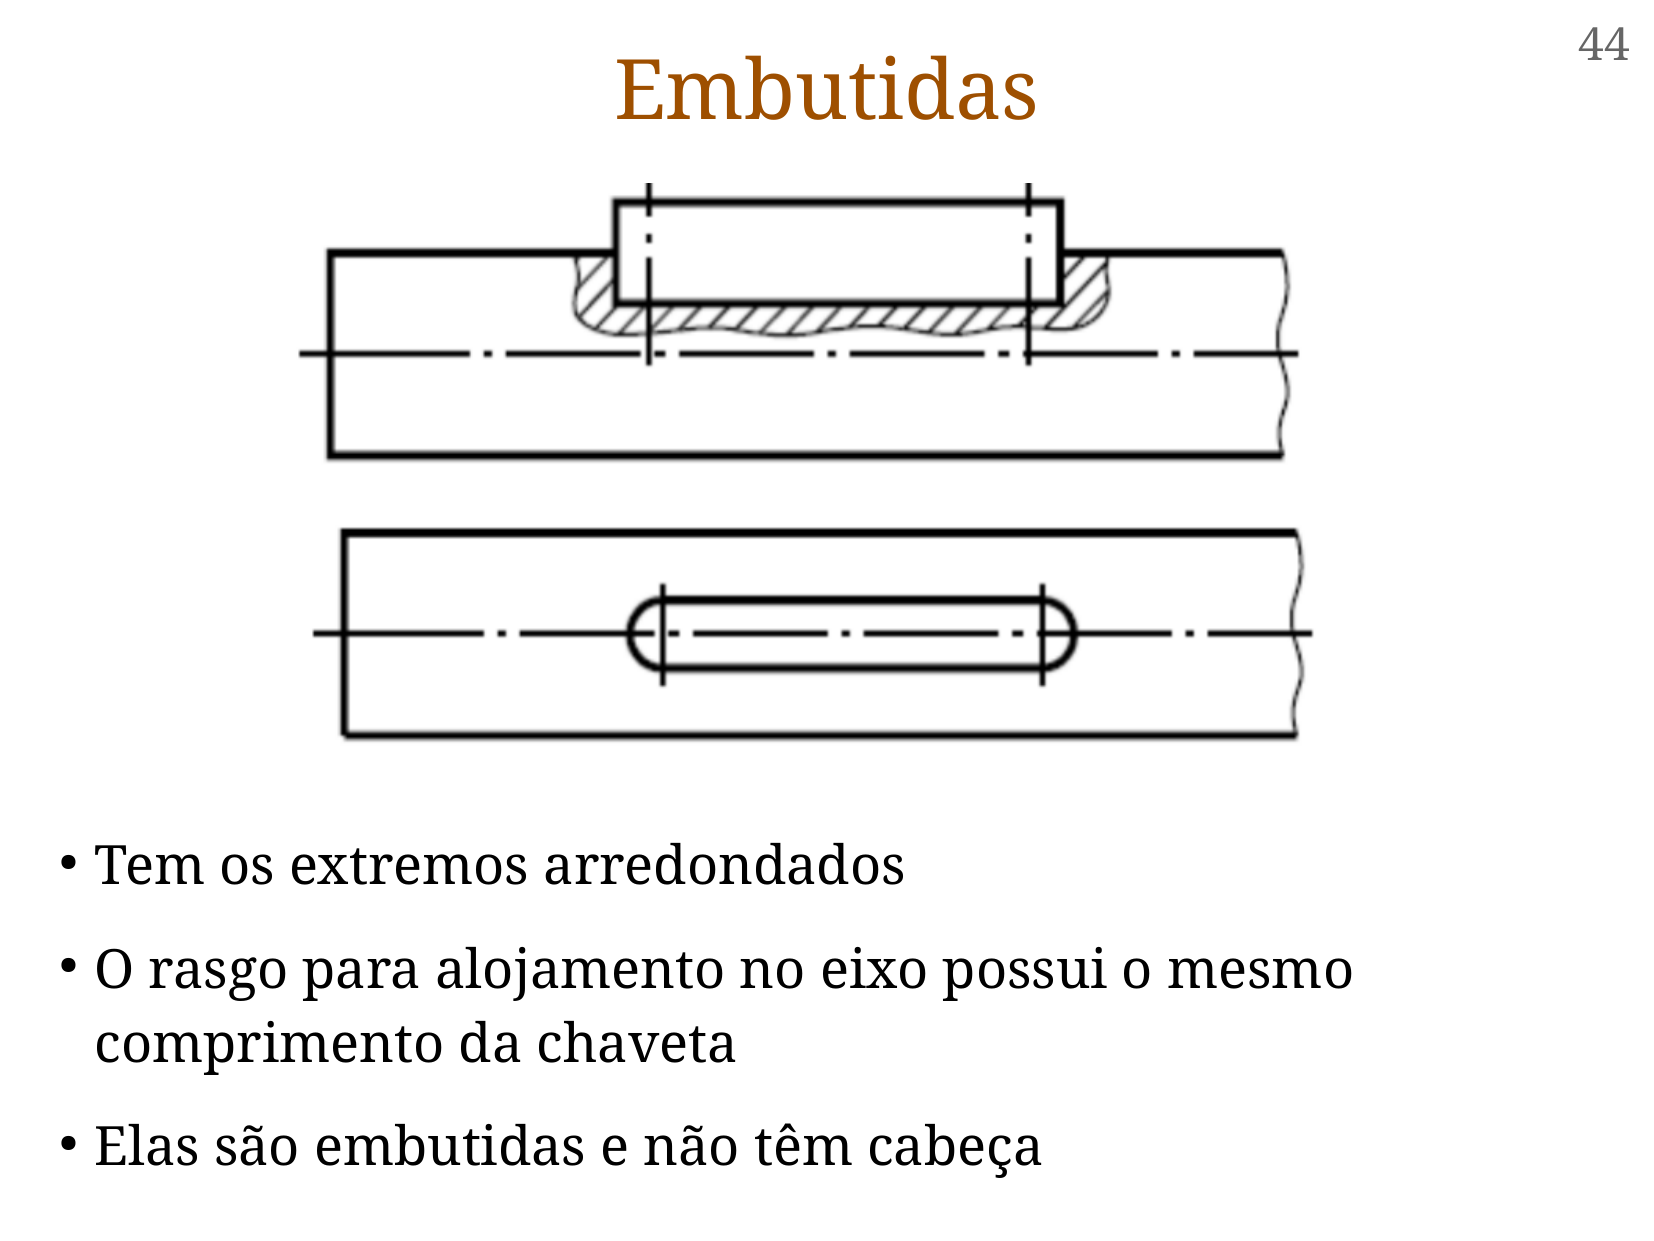

44
# Embutidas
Tem os extremos arredondados
O rasgo para alojamento no eixo possui o mesmo comprimento da chaveta
Elas são embutidas e não têm cabeça